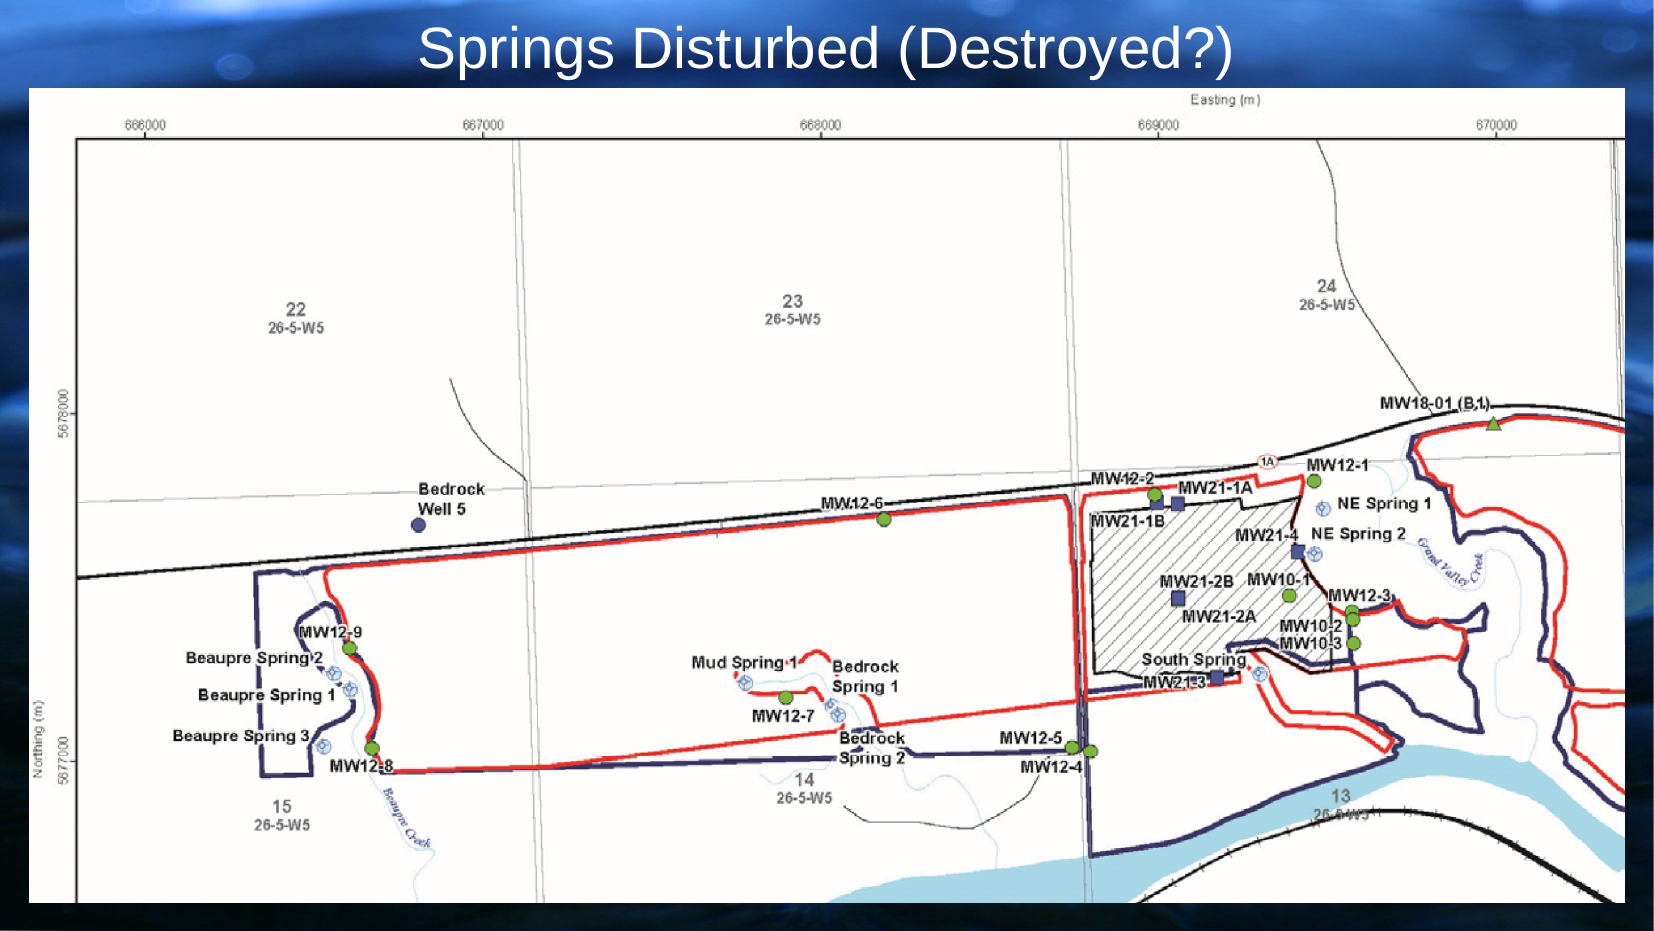

# Springs Disturbed (Destroyed?)
Aggregate Mines are MINES!
11